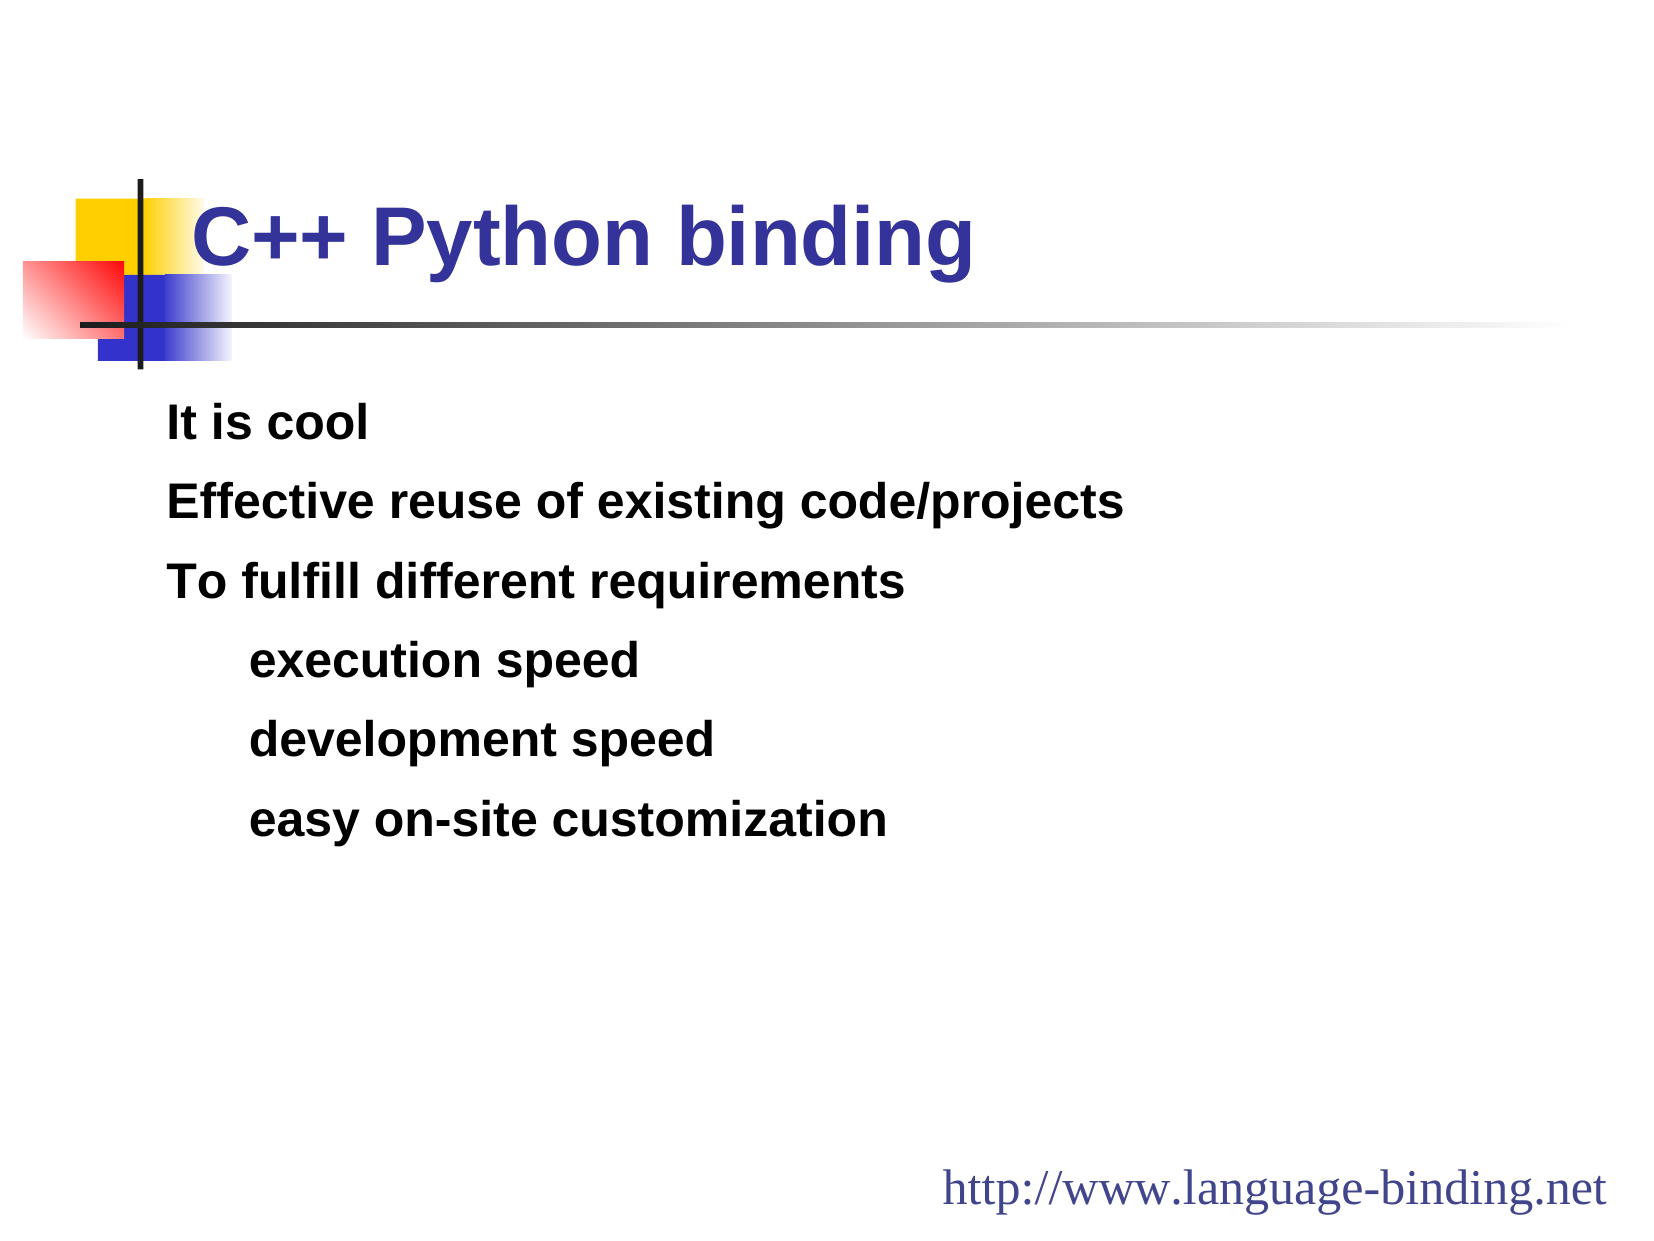

# C++ Python binding
It is cool
Effective reuse of existing code/projects
To fulfill different requirements
execution speed
development speed
easy on-site customization
http://www.language-binding.net